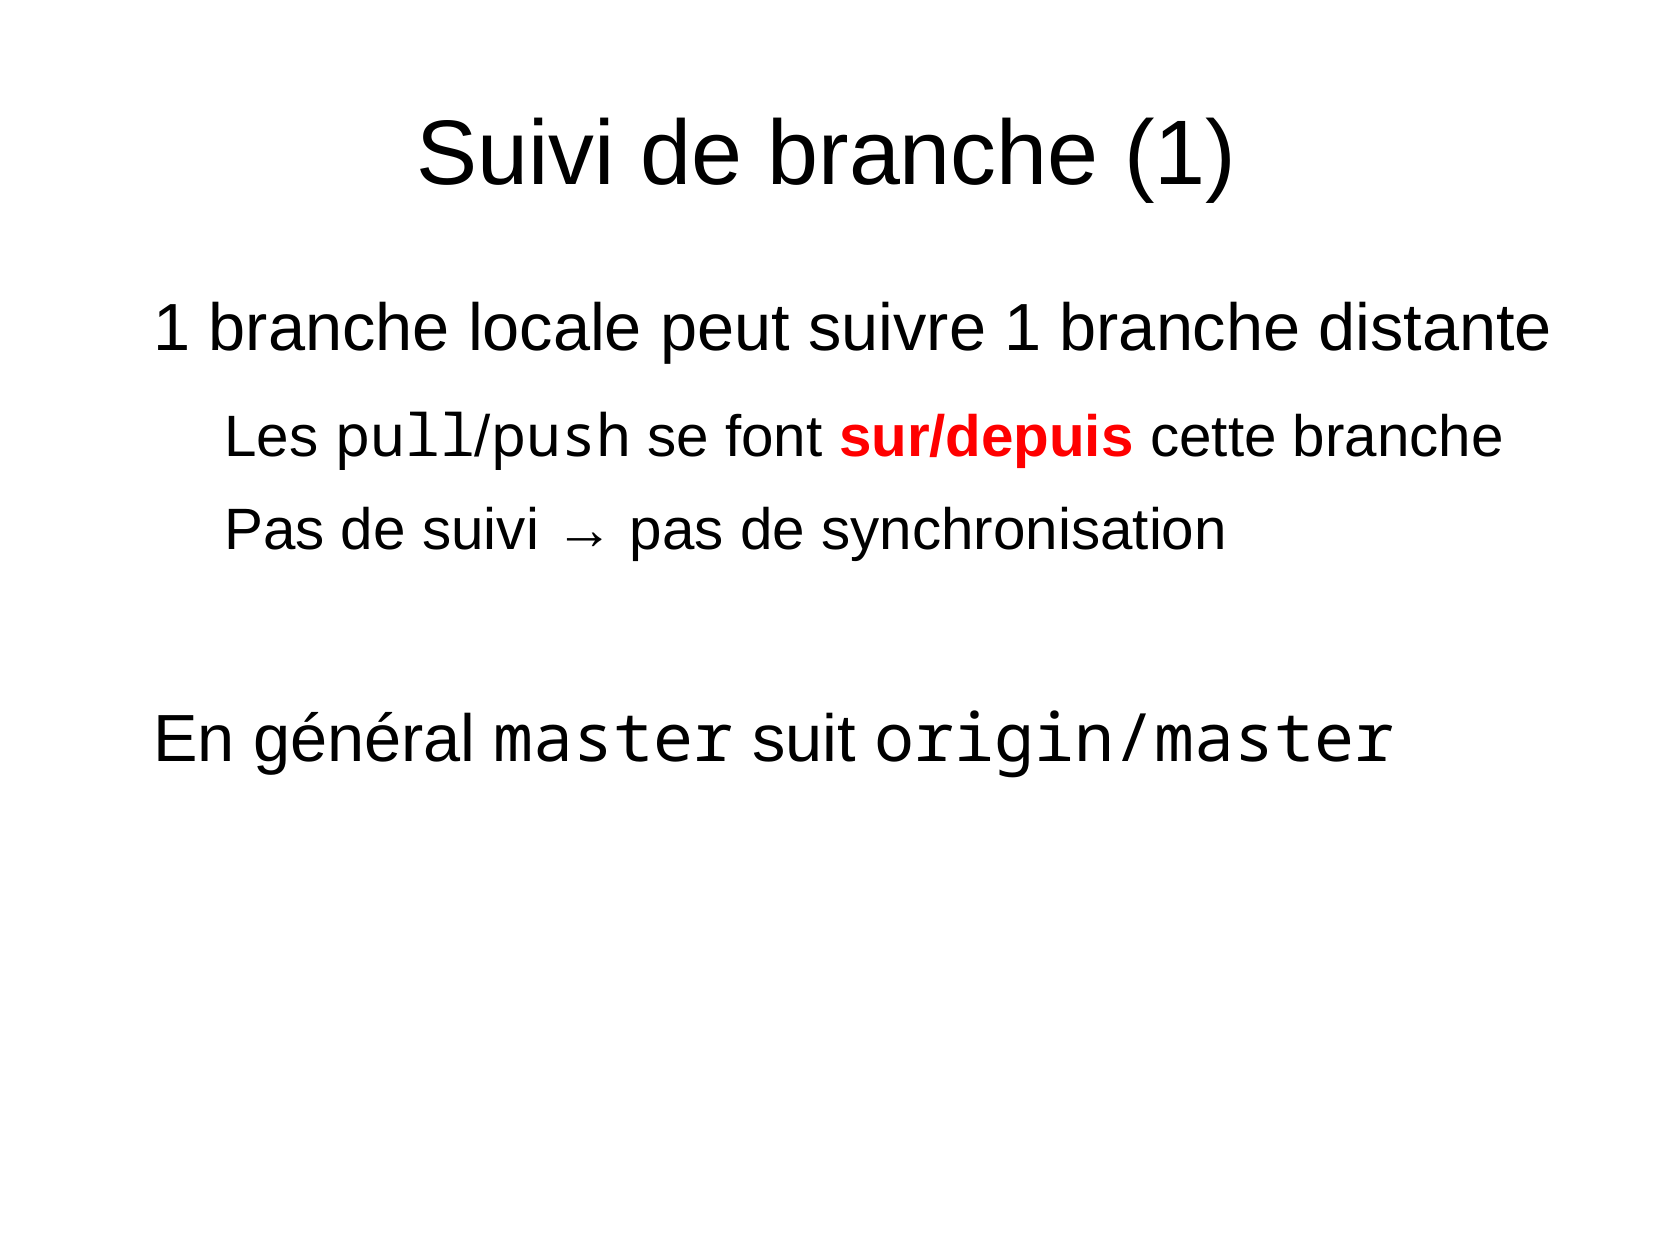

# Suivi de branche (1)
1 branche locale peut suivre 1 branche distante
Les pull/push se font sur/depuis cette branche
Pas de suivi → pas de synchronisation
En général master suit origin/master